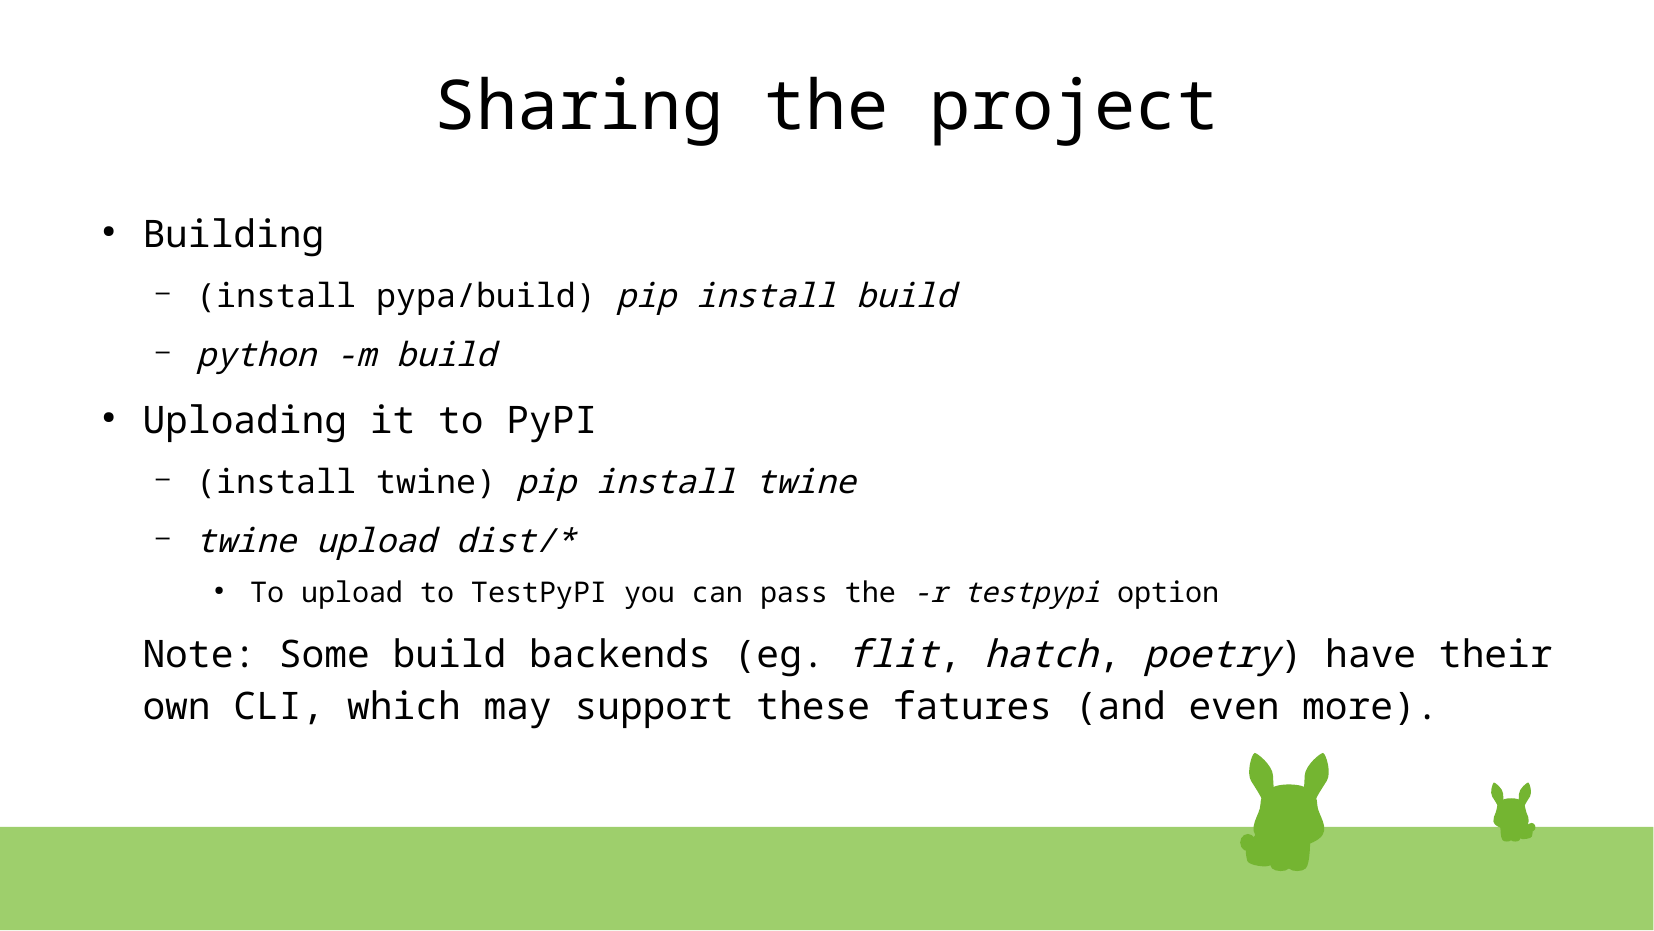

# Sharing the project
Building
(install pypa/build) pip install build
python -m build
Uploading it to PyPI
(install twine) pip install twine
twine upload dist/*
To upload to TestPyPI you can pass the -r testpypi option
Note: Some build backends (eg. flit, hatch, poetry) have their own CLI, which may support these fatures (and even more).